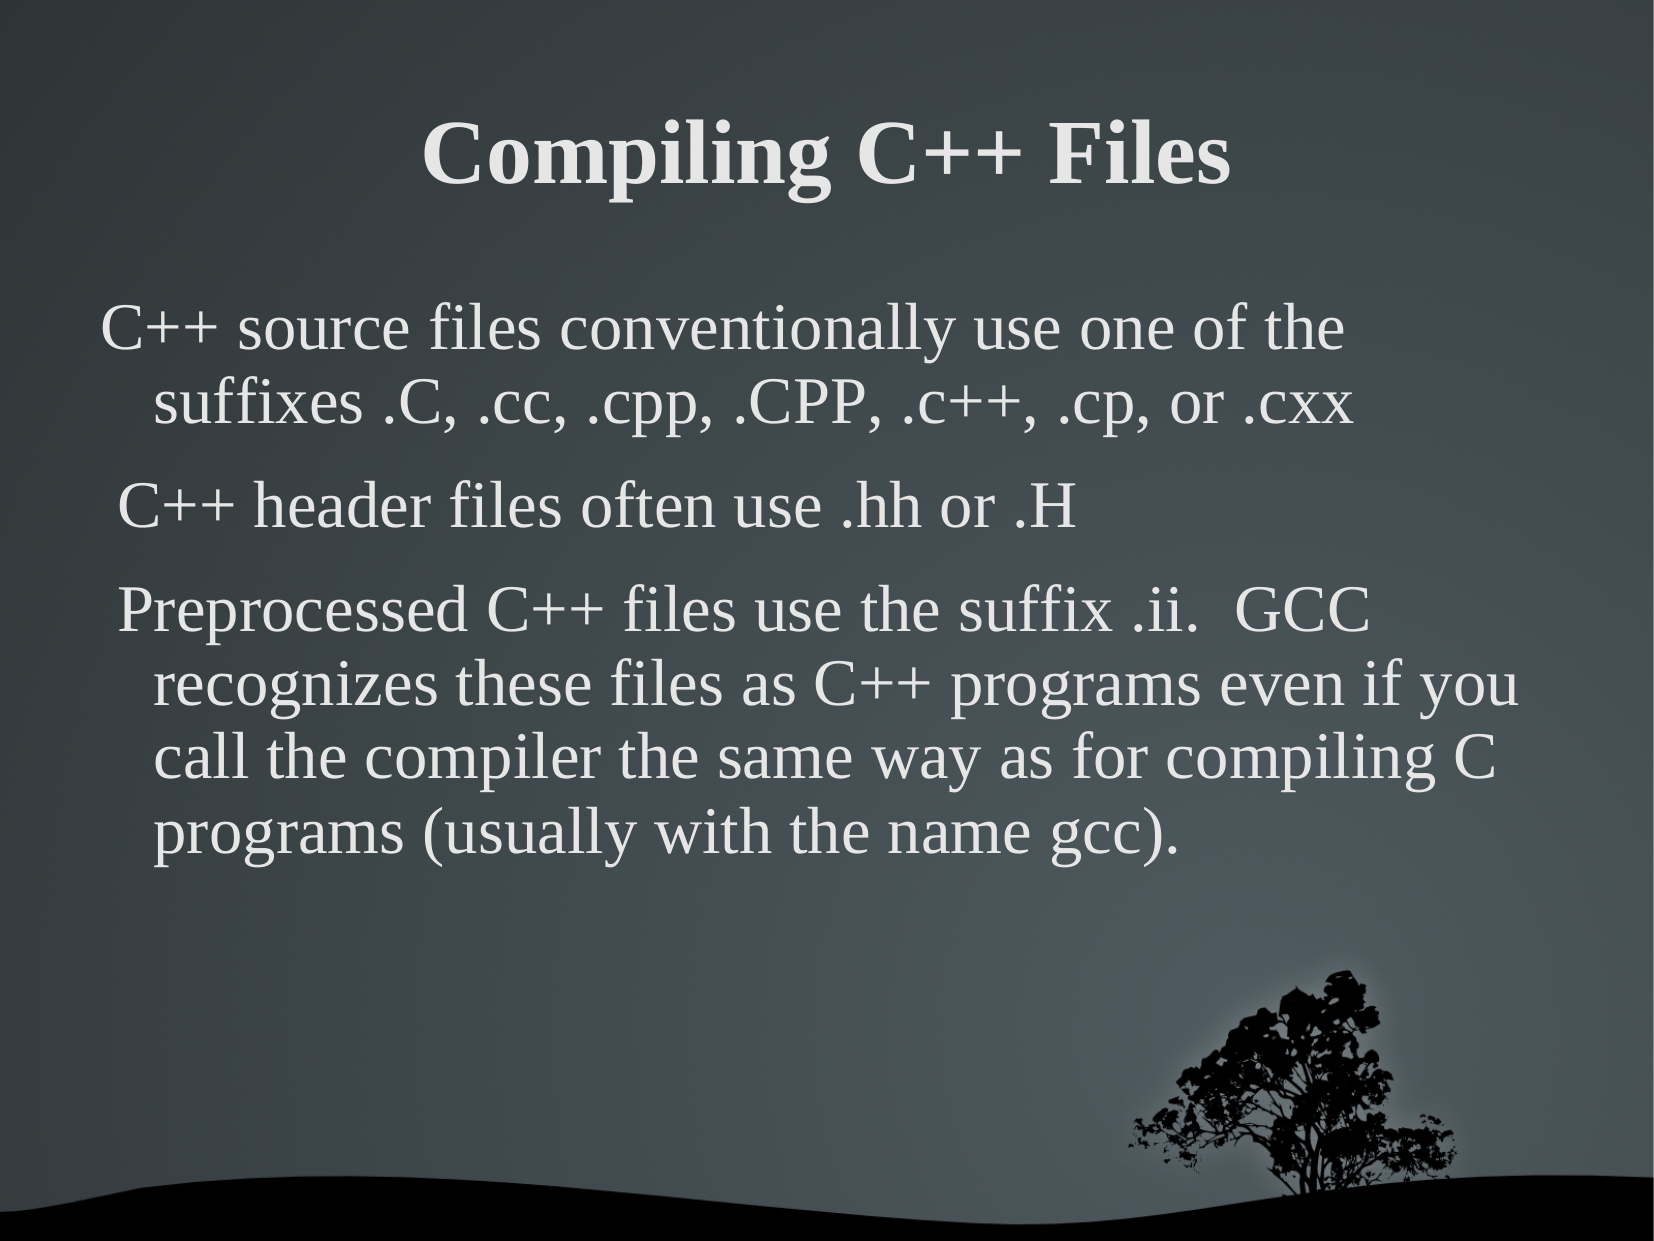

# Compiling C++ Files
C++ source files conventionally use one of the suffixes .C, .cc, .cpp, .CPP, .c++, .cp, or .cxx
 C++ header files often use .hh or .H
 Preprocessed C++ files use the suffix .ii. GCC recognizes these files as C++ programs even if you call the compiler the same way as for compiling C programs (usually with the name gcc).